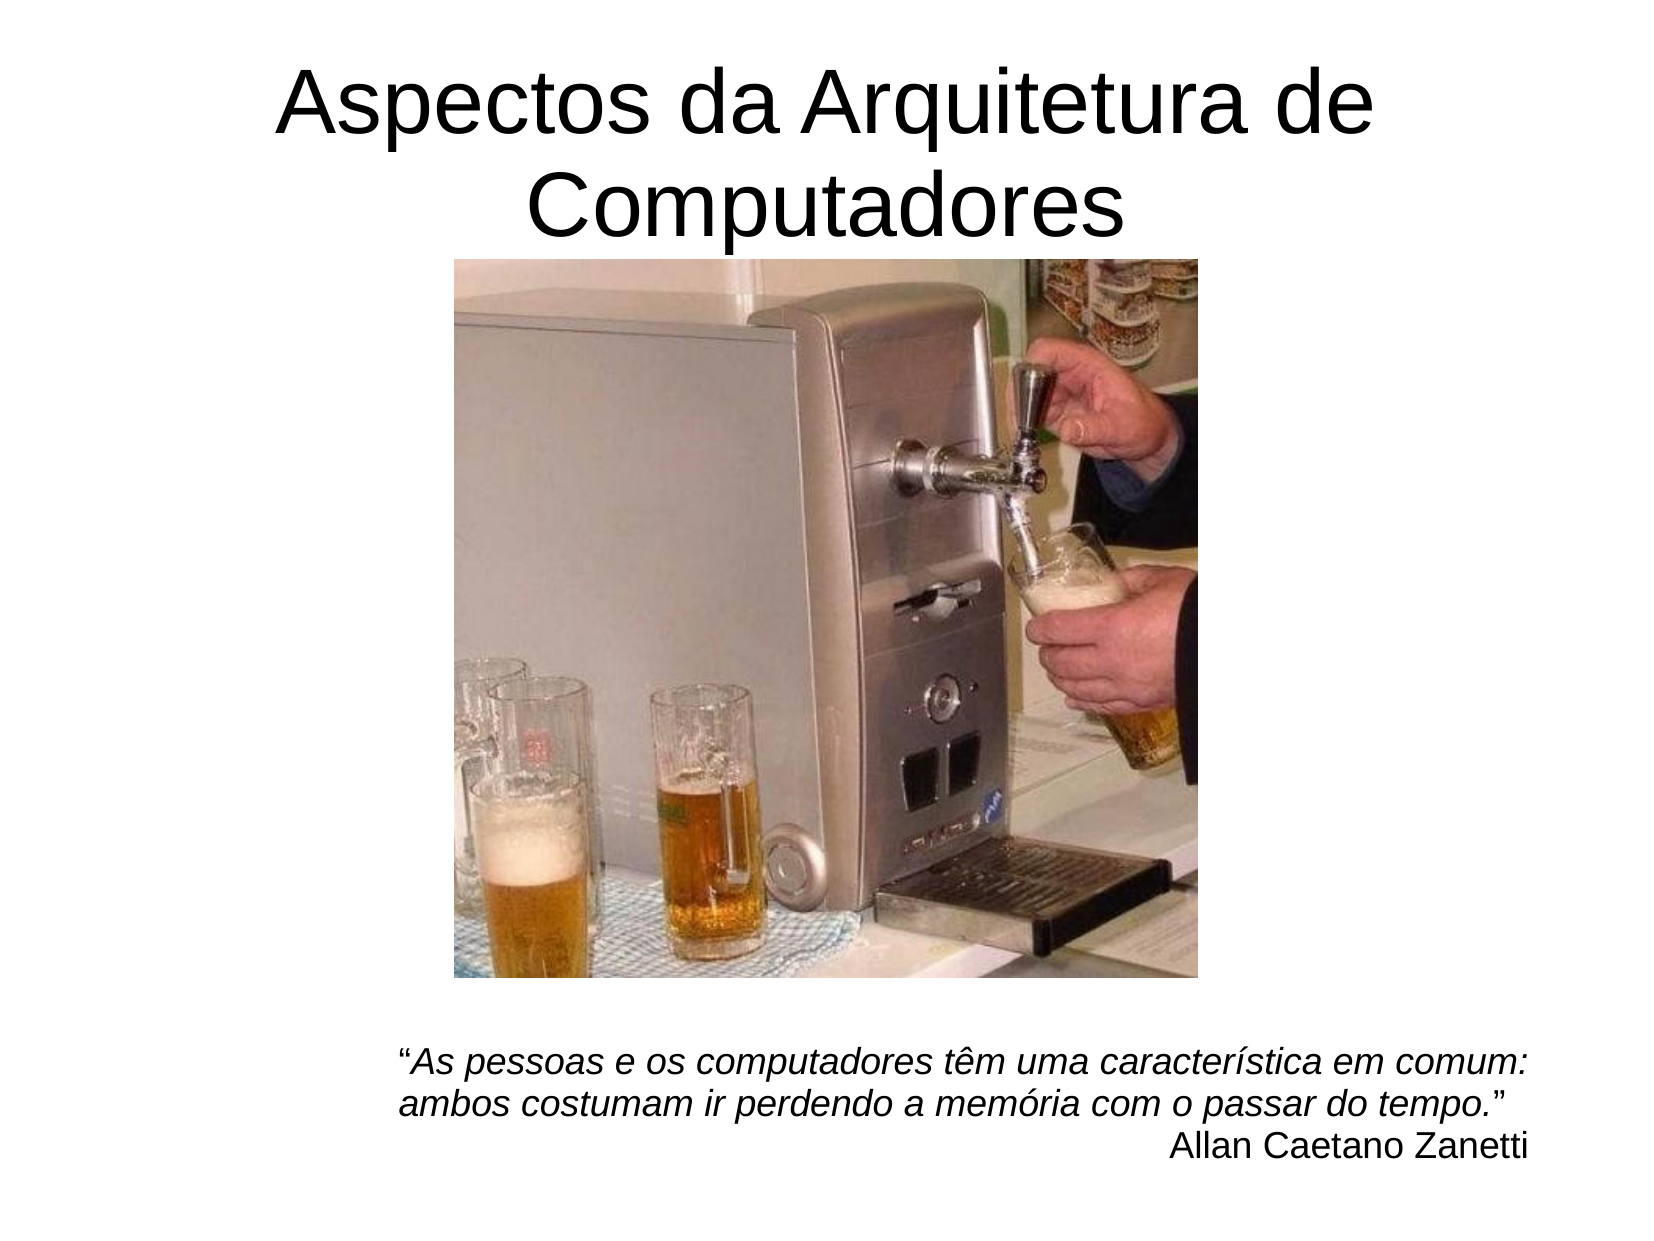

# Aspectos da Arquitetura de Computadores
“As pessoas e os computadores têm uma característica em comum:
ambos costumam ir perdendo a memória com o passar do tempo.”
Allan Caetano Zanetti